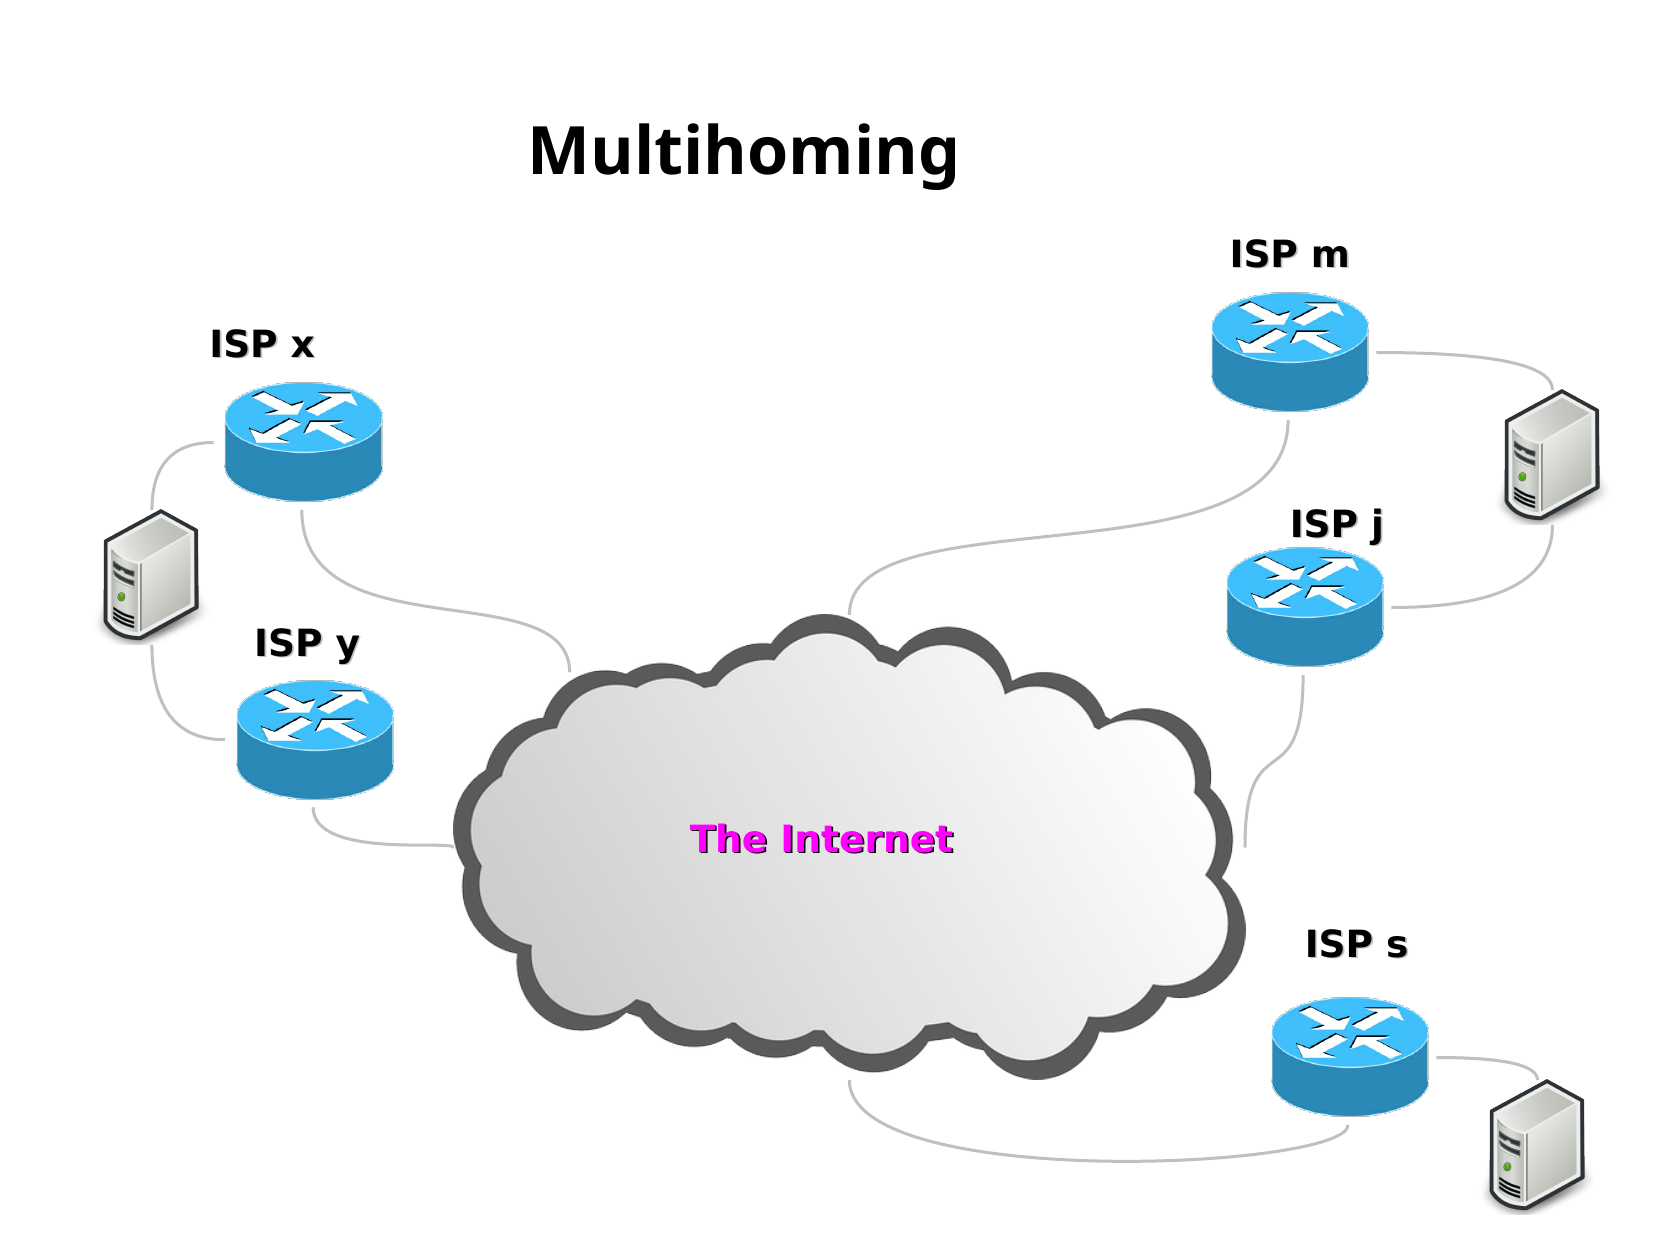

# Multihoming
ISP m
ISP x
ISP j
ISP y
The Internet
ISP s